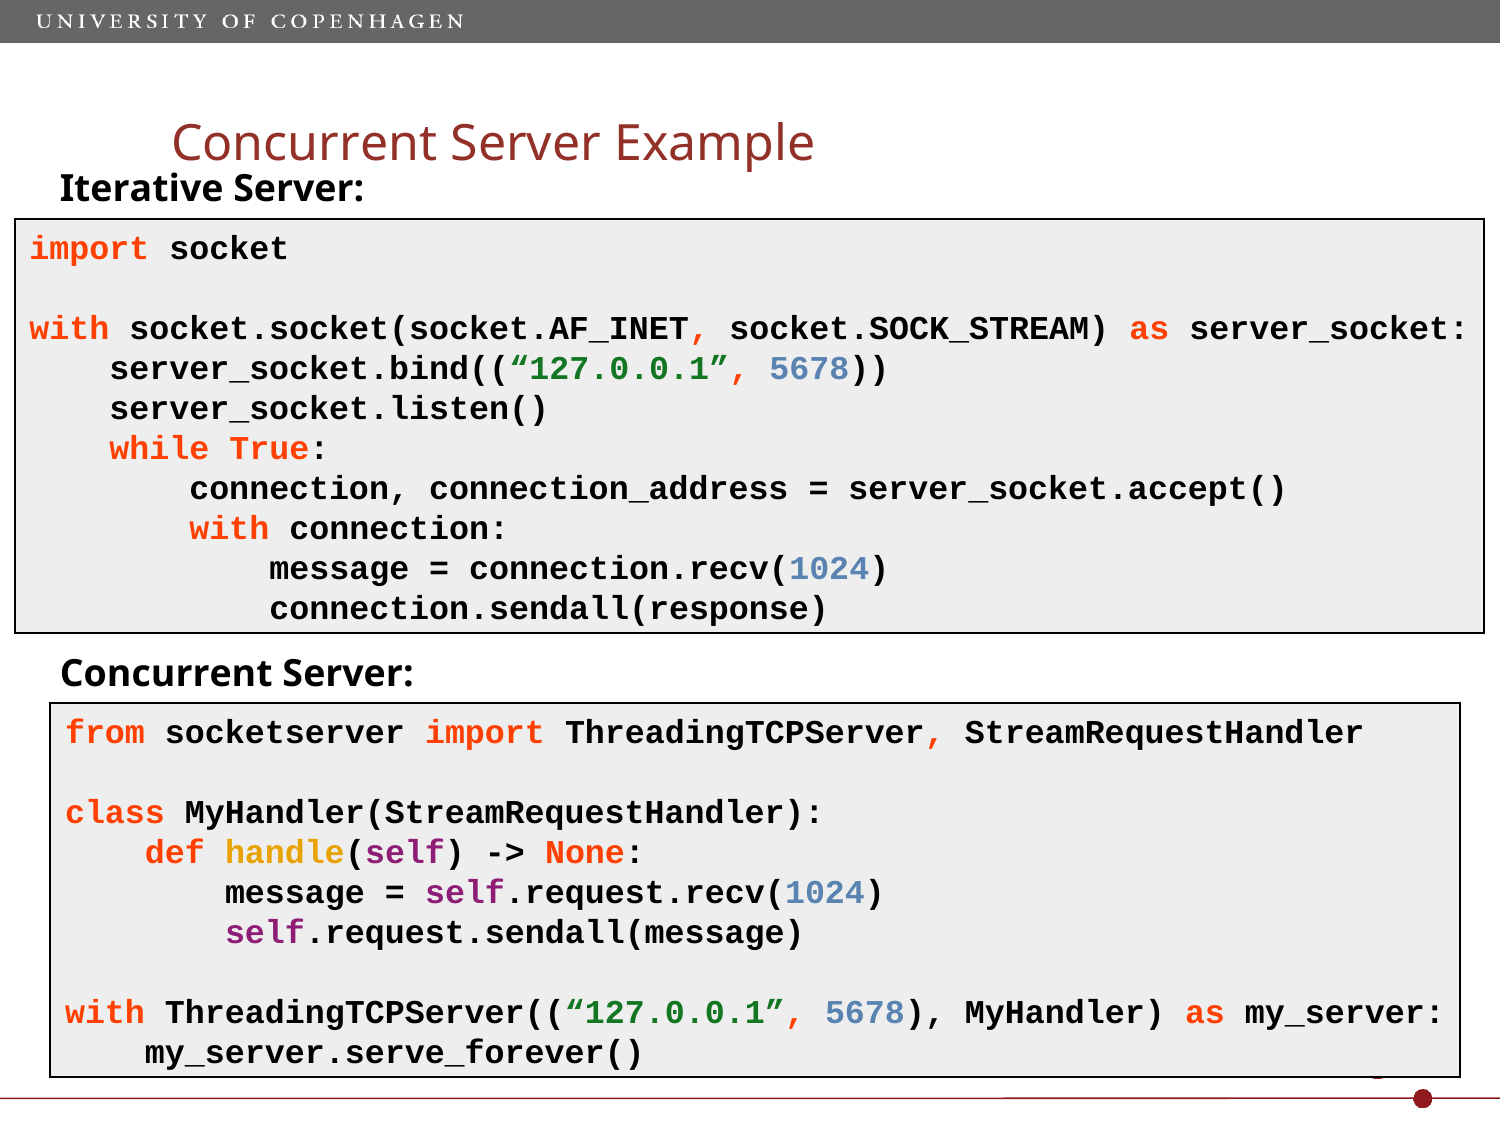

Concurrent Server Example
Iterative Server:
import socket
with socket.socket(socket.AF_INET, socket.SOCK_STREAM) as server_socket:
 server_socket.bind((“127.0.0.1”, 5678))
 server_socket.listen()
 while True:
 connection, connection_address = server_socket.accept()
 with connection:
 message = connection.recv(1024)
 connection.sendall(response)
Concurrent Server:
from socketserver import ThreadingTCPServer, StreamRequestHandler
class MyHandler(StreamRequestHandler):
 def handle(self) -> None:
 message = self.request.recv(1024)
 self.request.sendall(message)
with ThreadingTCPServer((“127.0.0.1”, 5678), MyHandler) as my_server:
 my_server.serve_forever()